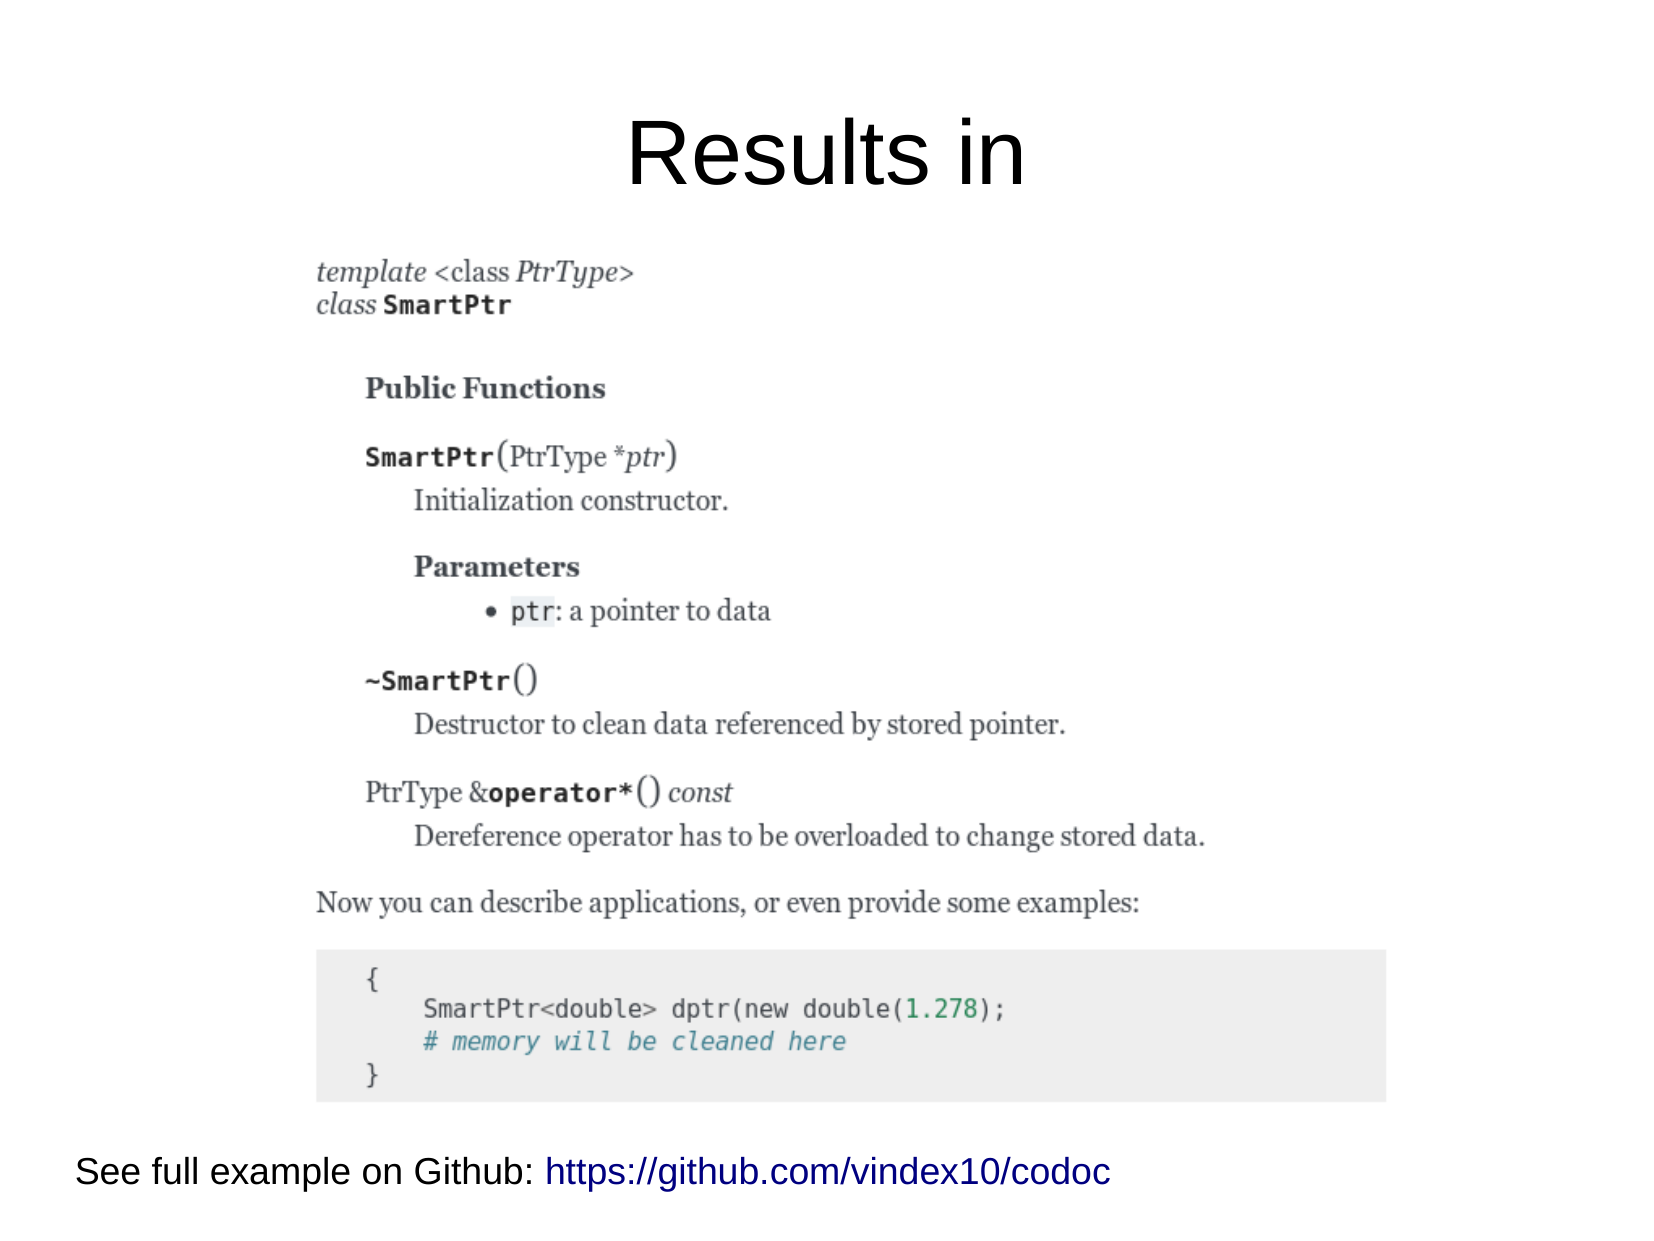

# Results in
See full example on Github: https://github.com/vindex10/codoc